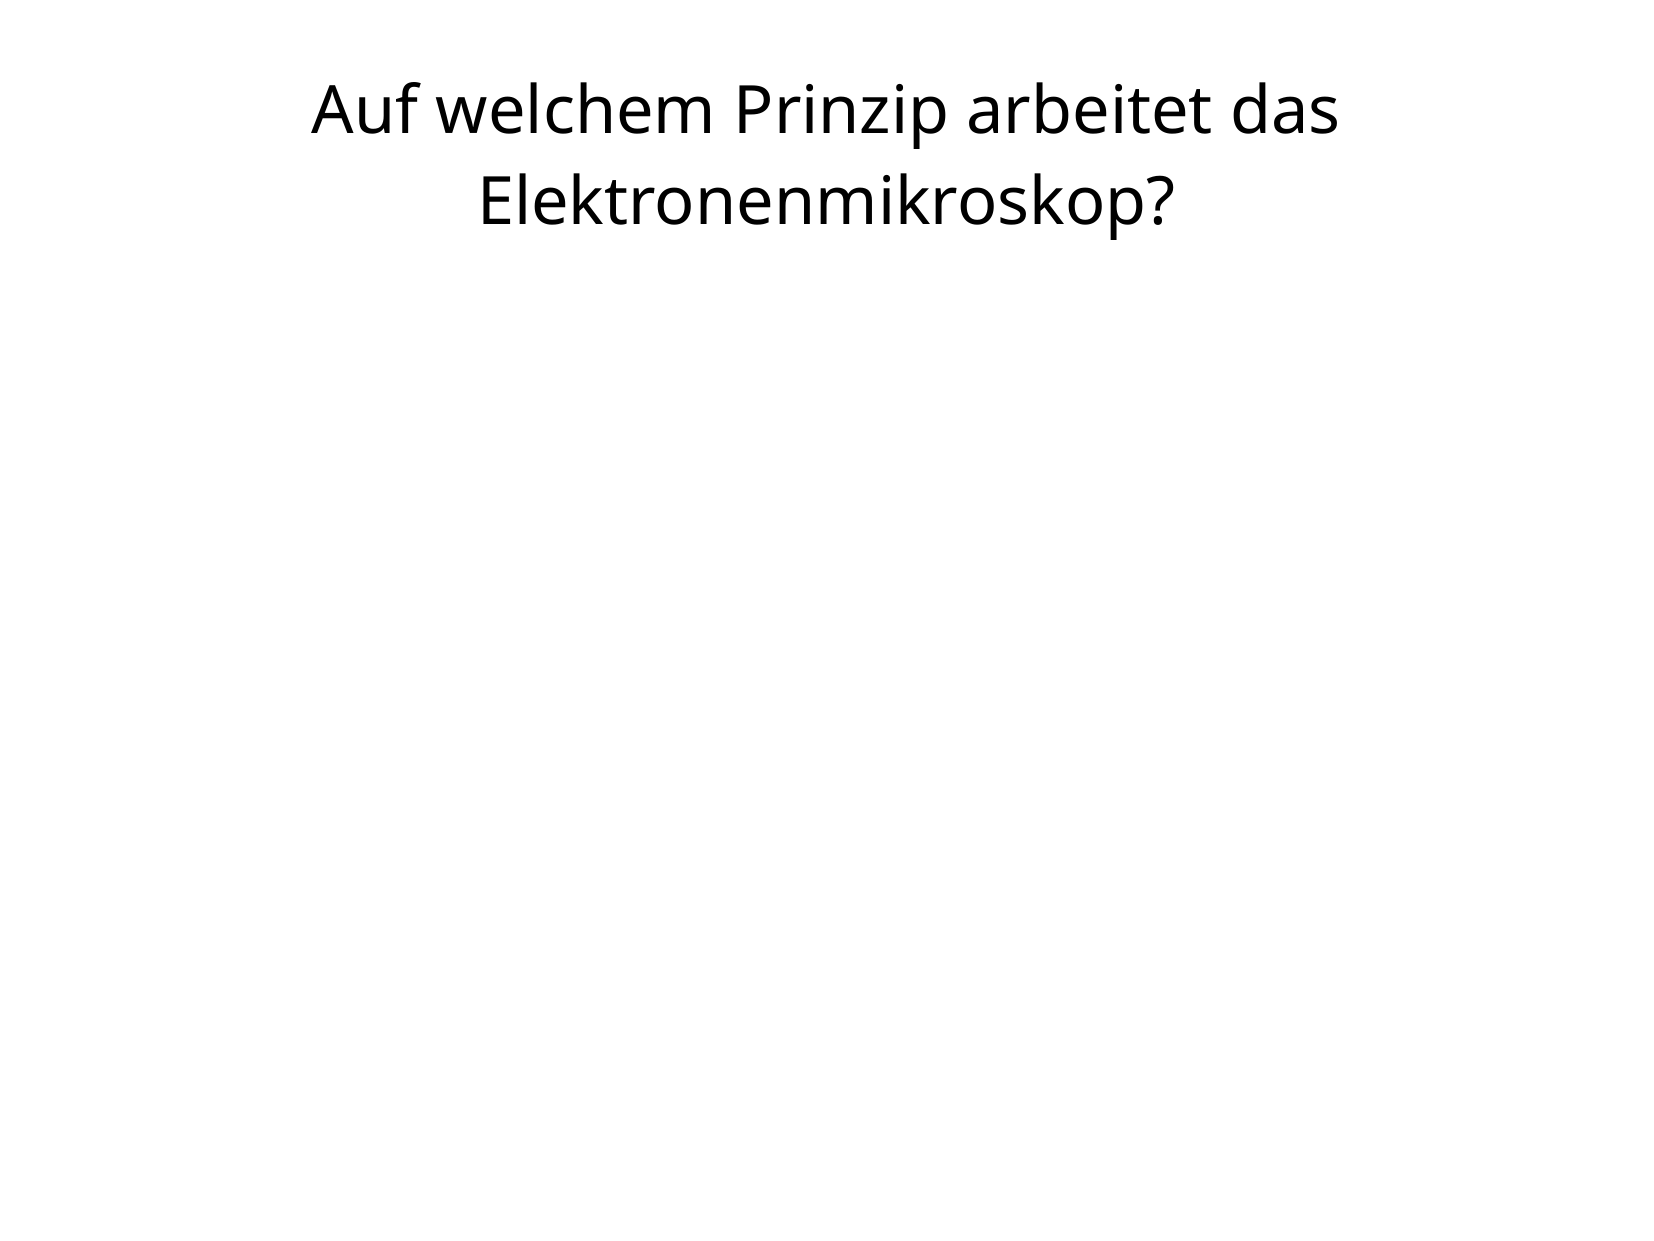

# Auf welchem Prinzip arbeitet das Elektronenmikroskop?